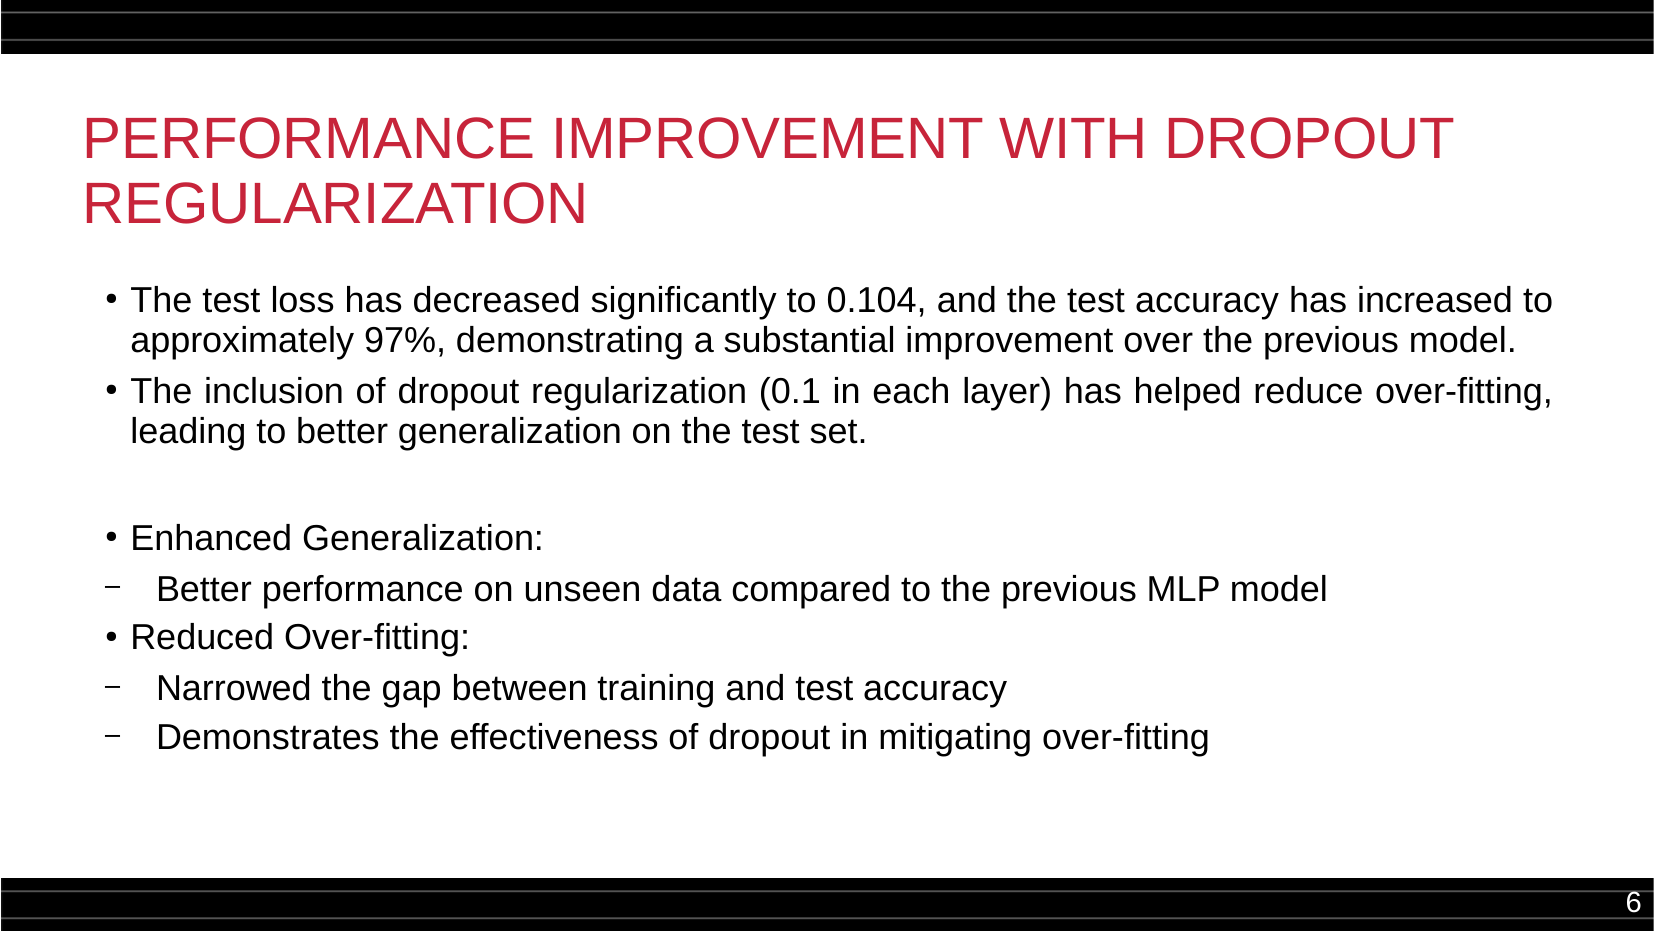

# PERFORMANCE IMPROVEMENT WITH DROPOUT REGULARIZATION
The test loss has decreased significantly to 0.104, and the test accuracy has increased to approximately 97%, demonstrating a substantial improvement over the previous model.
The inclusion of dropout regularization (0.1 in each layer) has helped reduce over-fitting, leading to better generalization on the test set.
Enhanced Generalization:
Better performance on unseen data compared to the previous MLP model
Reduced Over-fitting:
Narrowed the gap between training and test accuracy
Demonstrates the effectiveness of dropout in mitigating over-fitting